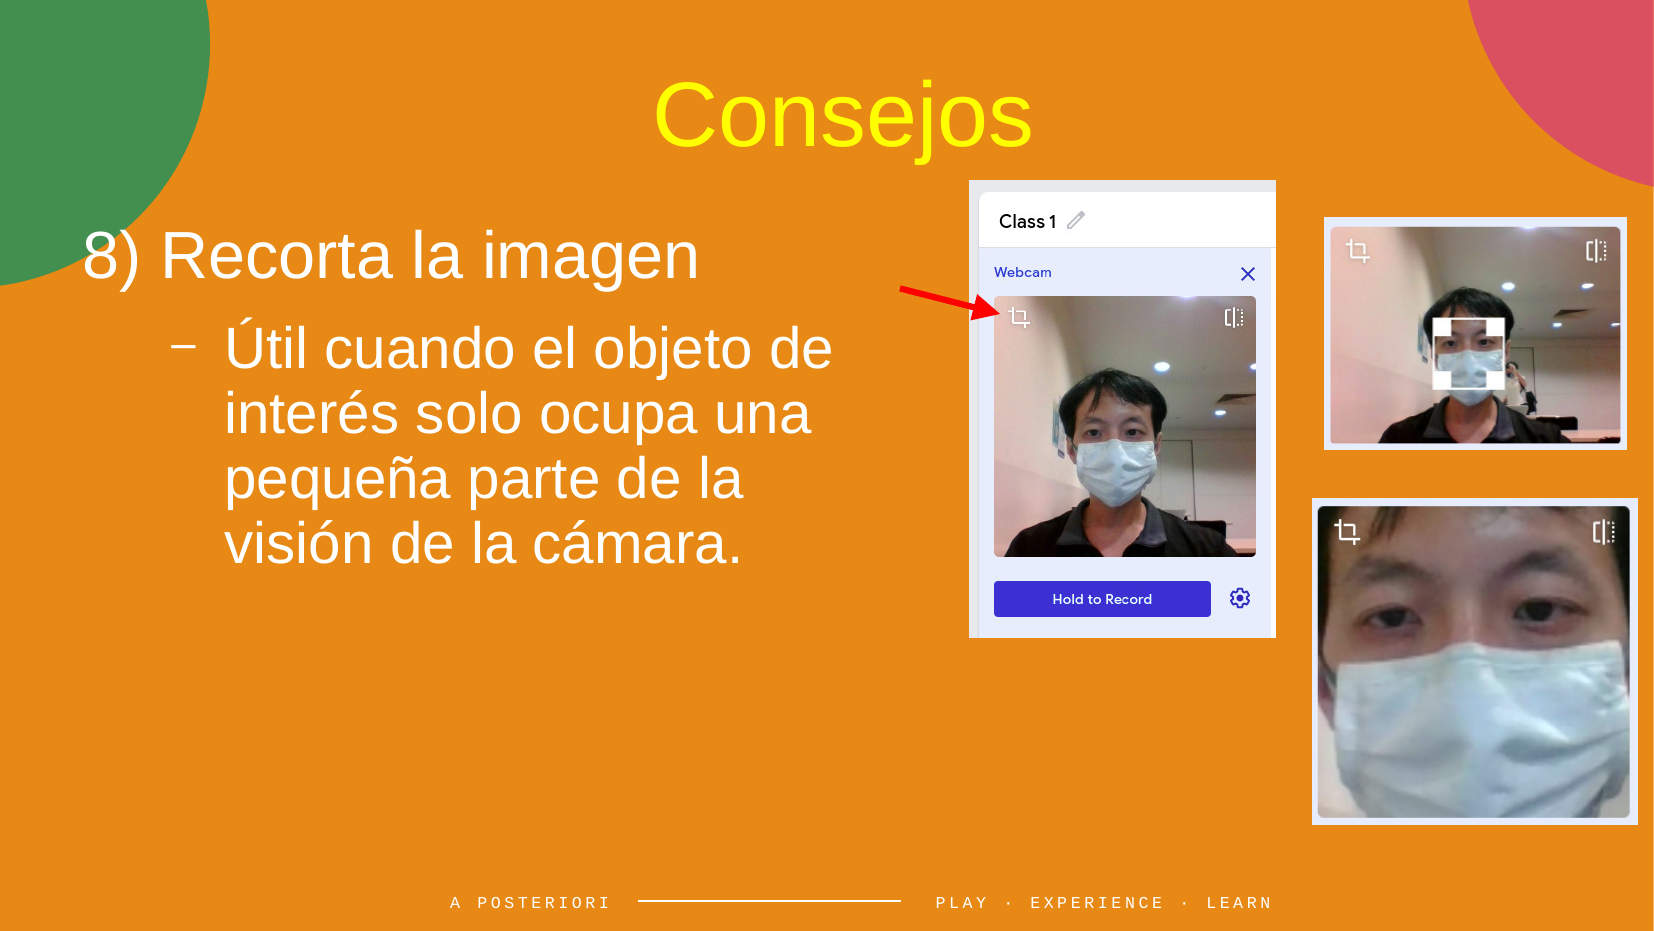

# Consejos
8) Recorta la imagen
Útil cuando el objeto de interés solo ocupa una pequeña parte de la visión de la cámara.